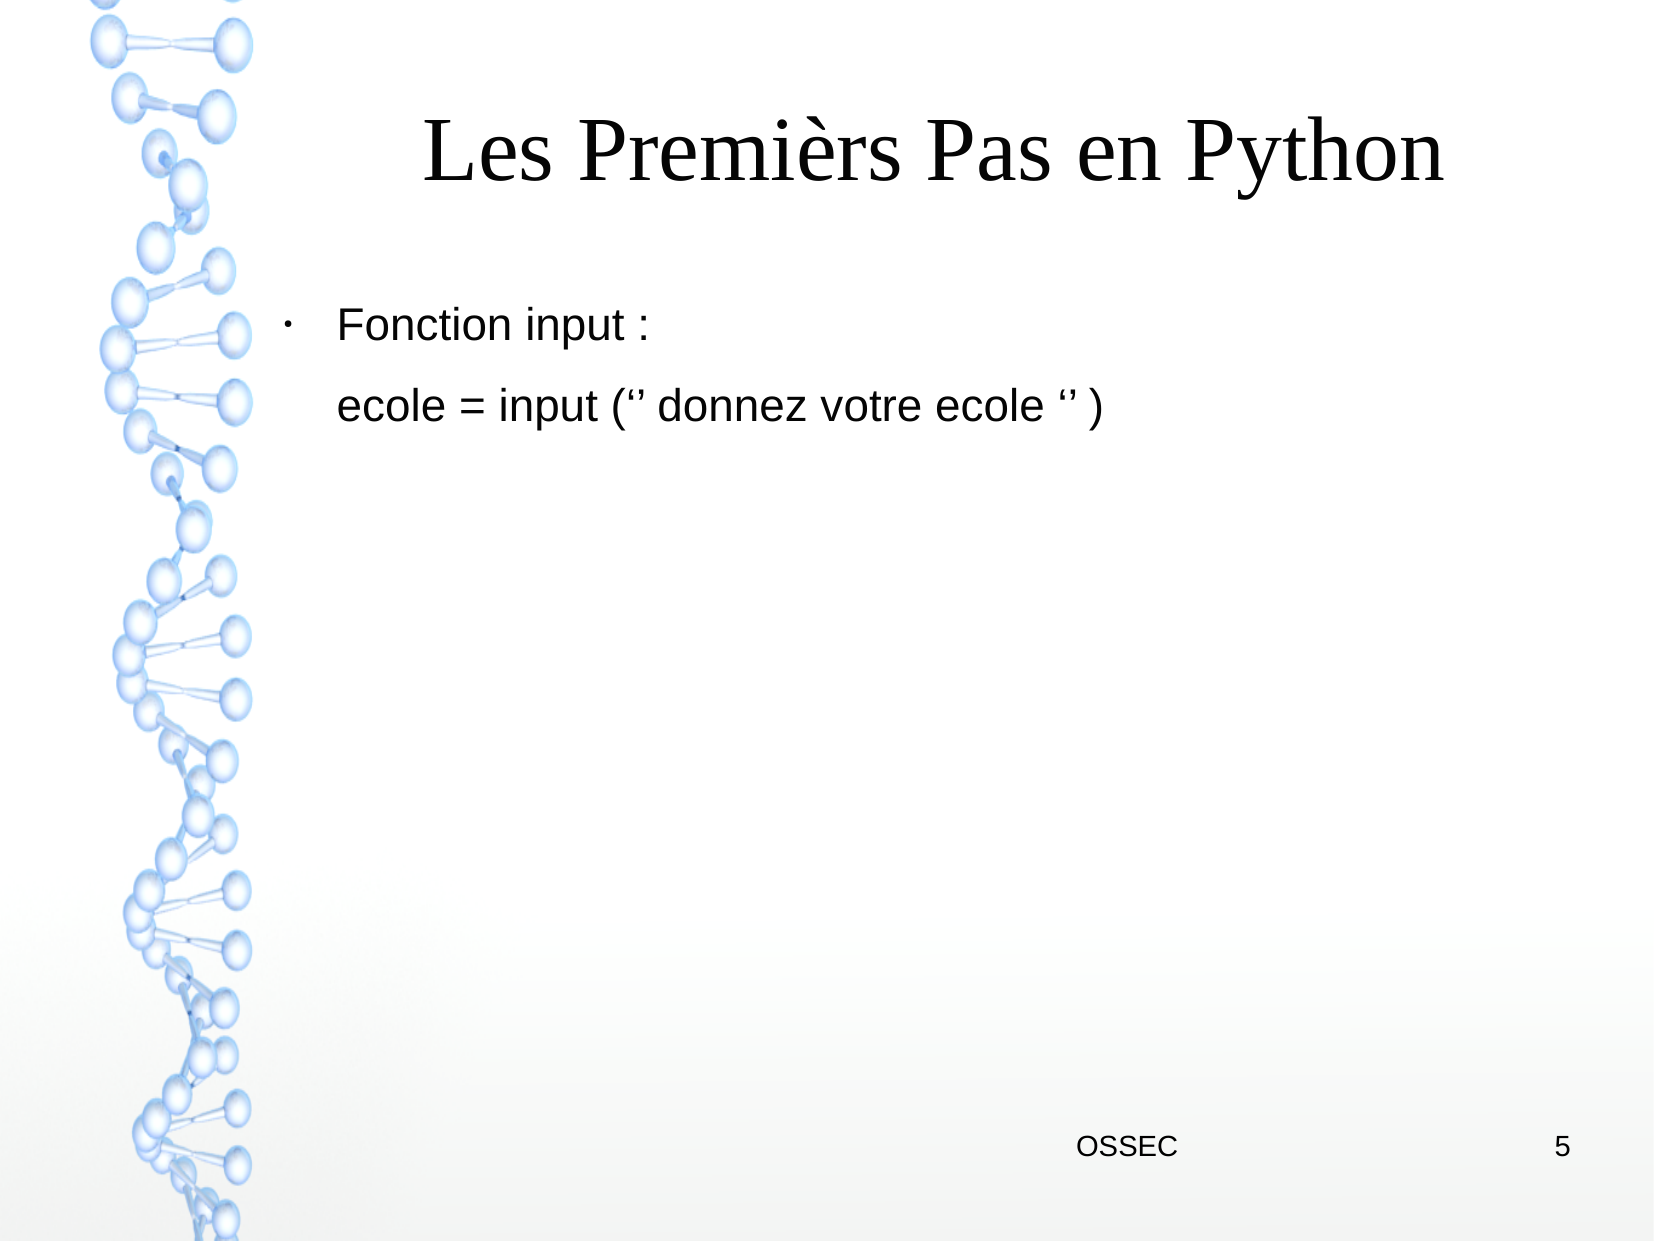

# Les Premièrs Pas en Python
Fonction input :
ecole = input (‘’ donnez votre ecole ‘’ )
OSSEC
5